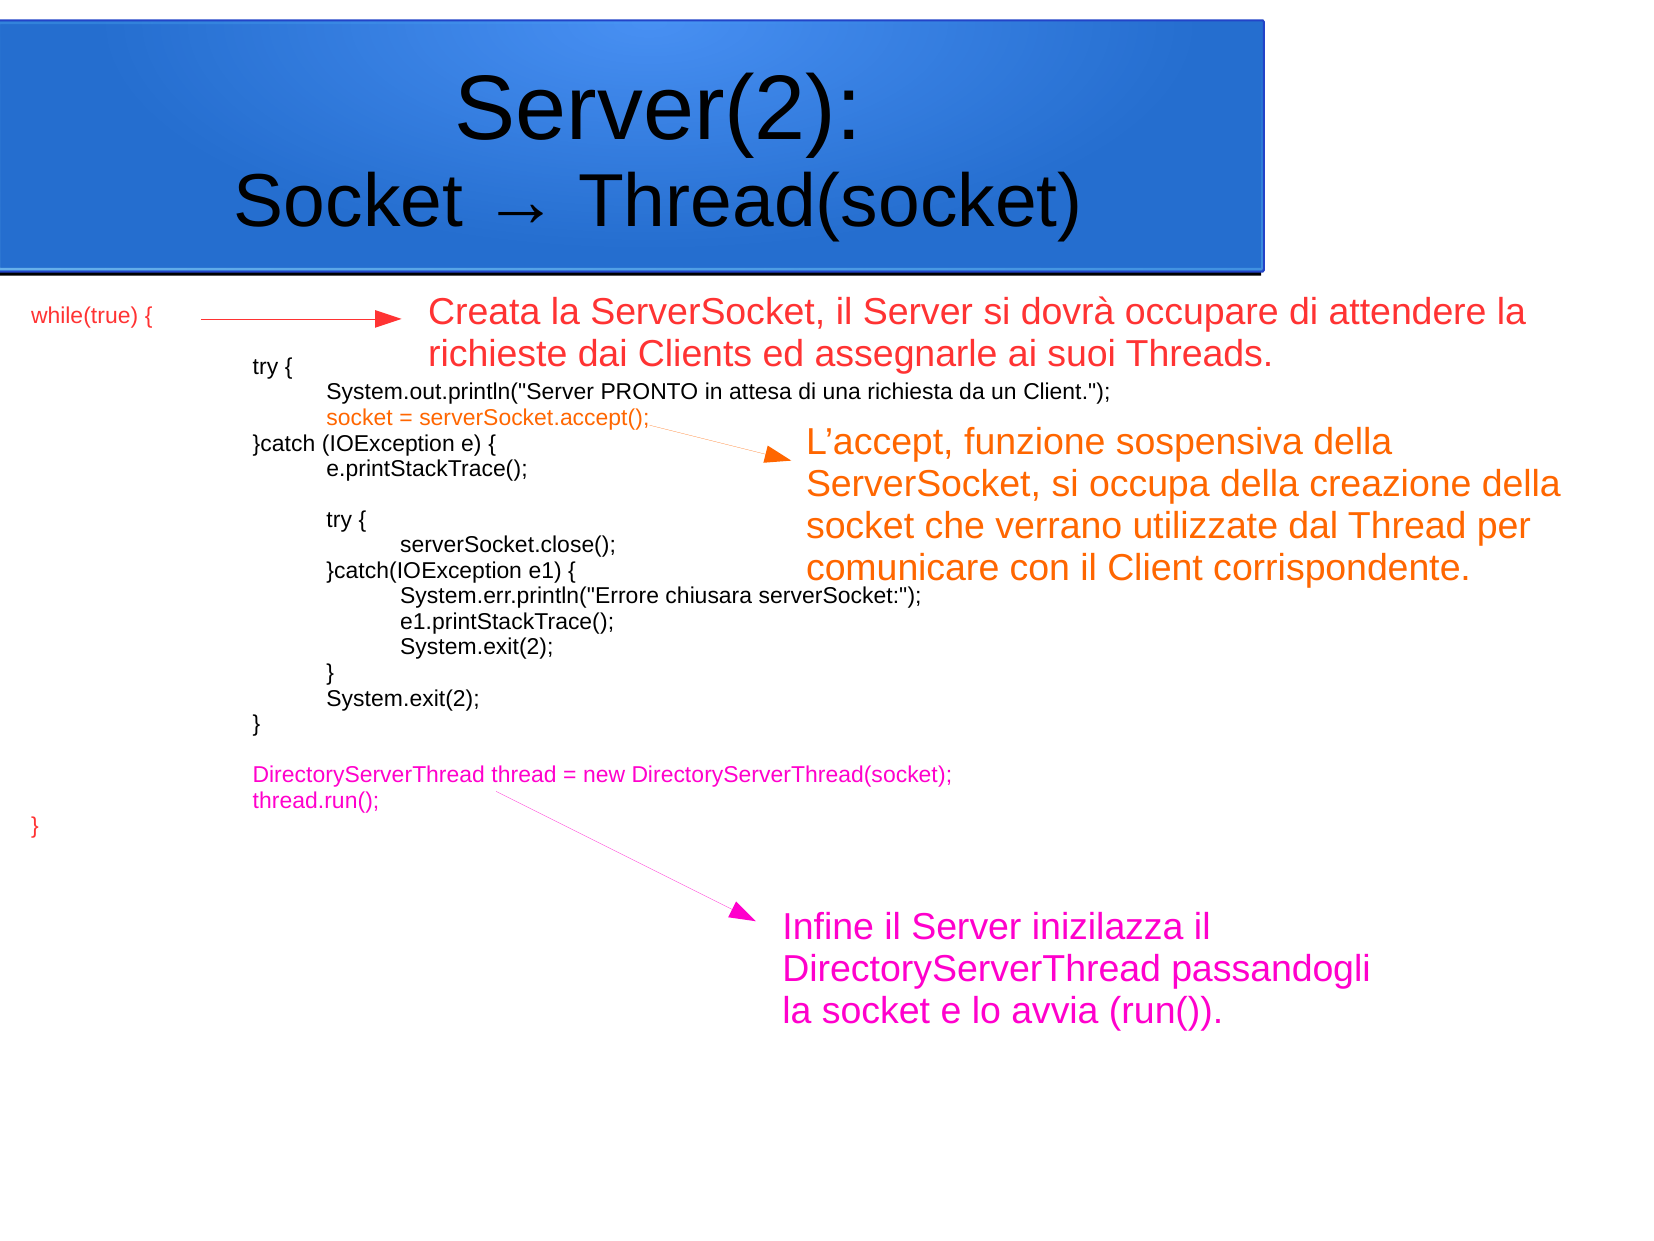

# Server(2): Socket → Thread(socket)
Creata la ServerSocket, il Server si dovrà occupare di attendere la richieste dai Clients ed assegnarle ai suoi Threads.
while(true) {
			try {
				System.out.println("Server PRONTO in attesa di una richiesta da un Client.");
				socket = serverSocket.accept();
			}catch (IOException e) {
				e.printStackTrace();
				try {
					serverSocket.close();
				}catch(IOException e1) {
					System.err.println("Errore chiusara serverSocket:");
					e1.printStackTrace();
					System.exit(2);
				}
				System.exit(2);
			}
			DirectoryServerThread thread = new DirectoryServerThread(socket);
			thread.run();
}
L’accept, funzione sospensiva della ServerSocket, si occupa della creazione della socket che verrano utilizzate dal Thread per comunicare con il Client corrispondente.
Infine il Server inizilazza il DirectoryServerThread passandogli la socket e lo avvia (run()).